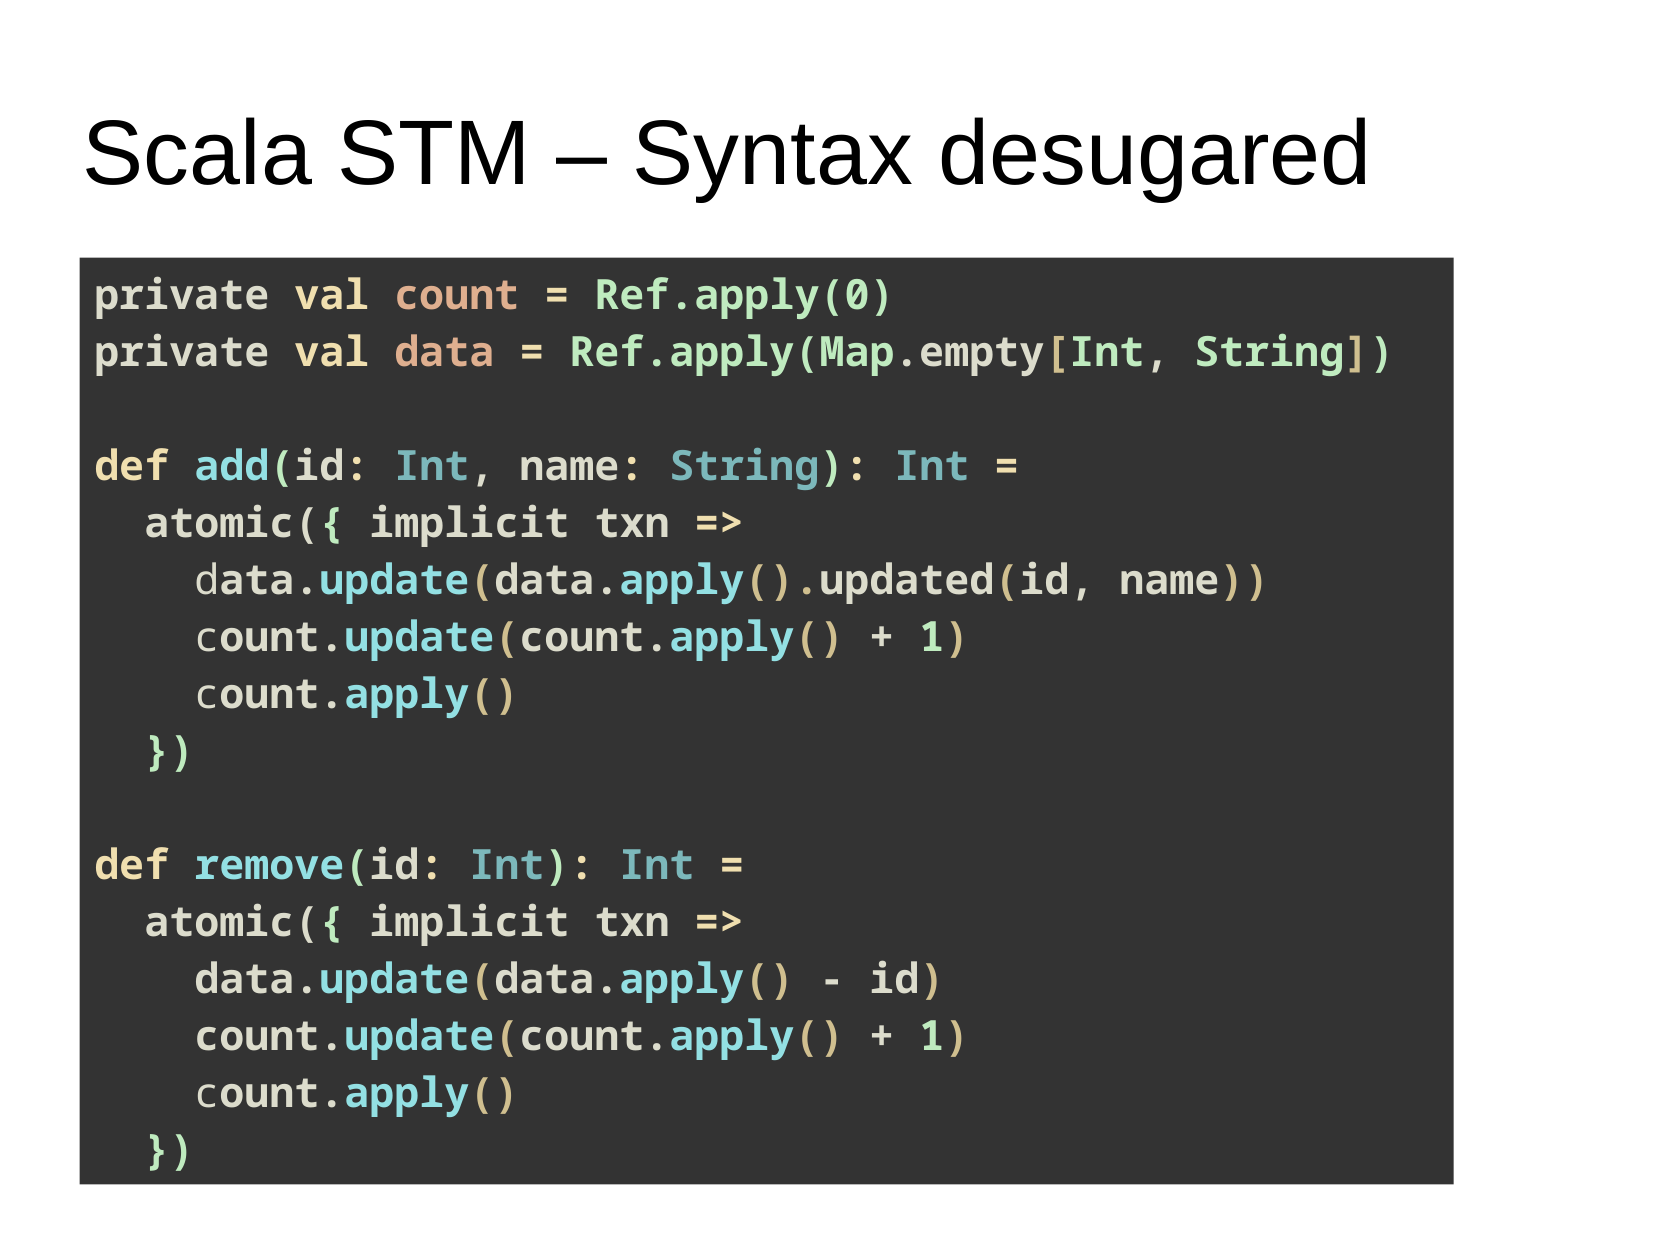

# Scala STM – Syntax desugared
private val count = Ref.apply(0)
private val data = Ref.apply(Map.empty[Int, String])
def add(id: Int, name: String): Int =
 atomic({ implicit txn =>
 data.update(data.apply().updated(id, name))
 count.update(count.apply() + 1)
 count.apply()
 })
def remove(id: Int): Int =
 atomic({ implicit txn =>
 data.update(data.apply() - id)
 count.update(count.apply() + 1)
 count.apply()
 })